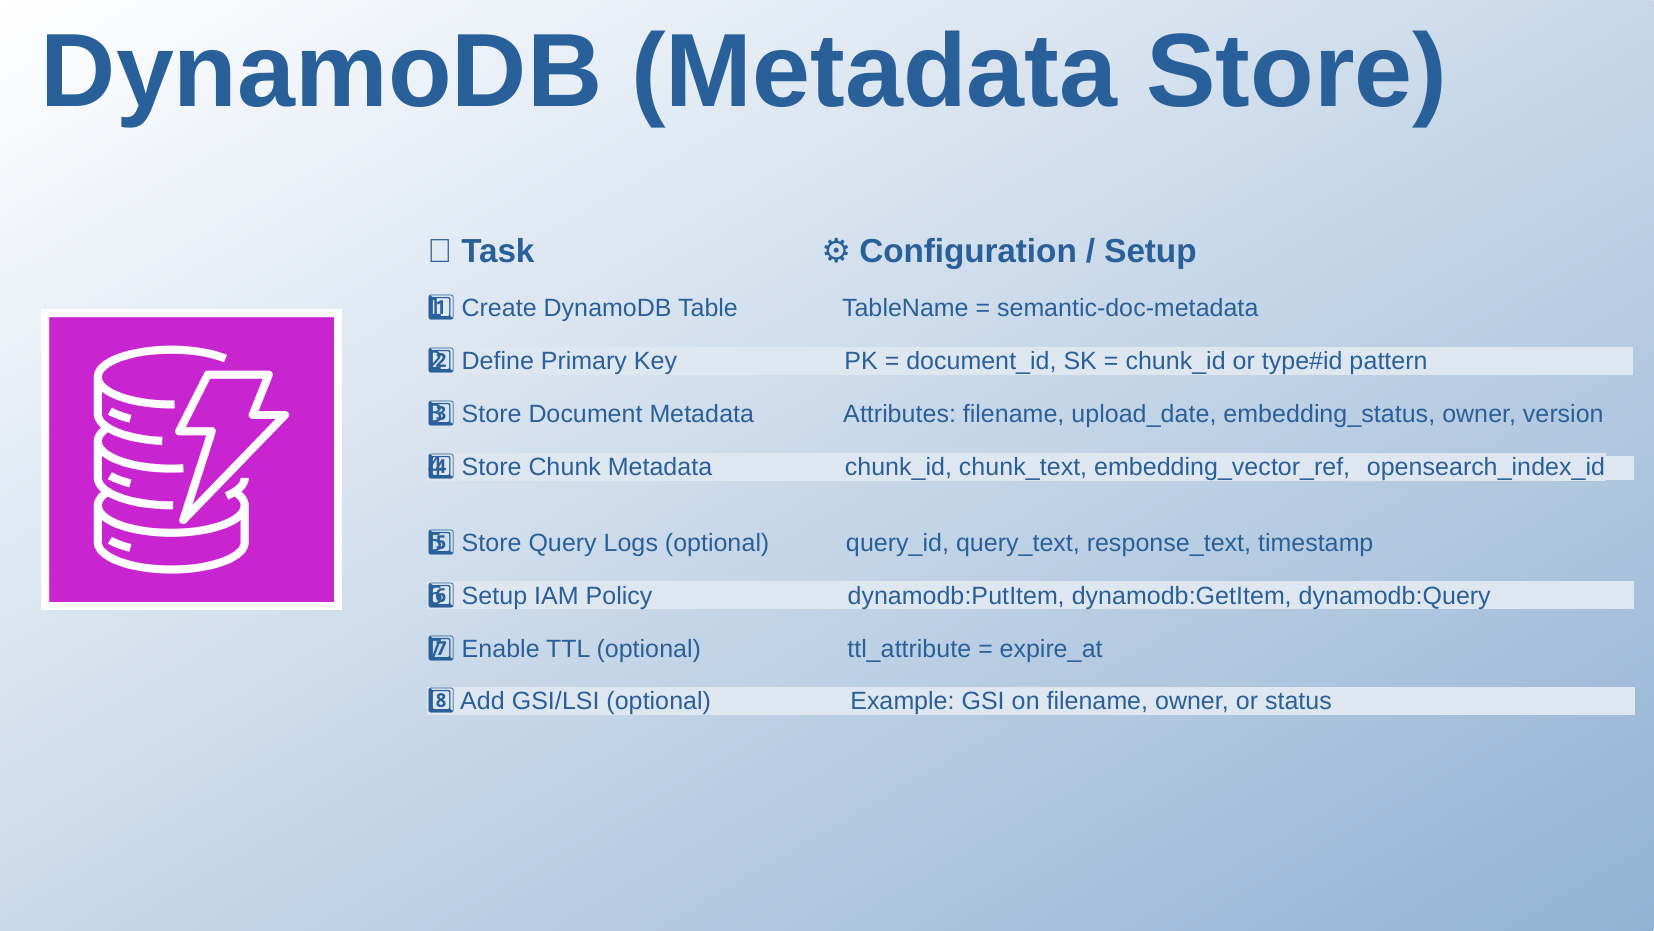

DynamoDB (Metadata Store)
🧩 Task ⚙️ Configuration / Setup
1️⃣ Create DynamoDB Table TableName = semantic-doc-metadata
2️⃣ Define Primary Key PK = document_id, SK = chunk_id or type#id pattern
3️⃣ Store Document Metadata Attributes: filename, upload_date, embedding_status, owner, version
4️⃣ Store Chunk Metadata chunk_id, chunk_text, embedding_vector_ref, opensearch_index_id
5️⃣ Store Query Logs (optional) query_id, query_text, response_text, timestamp
6️⃣ Setup IAM Policy dynamodb:PutItem, dynamodb:GetItem, dynamodb:Query
7️⃣ Enable TTL (optional) ttl_attribute = expire_at
8️⃣ Add GSI/LSI (optional) Example: GSI on filename, owner, or status